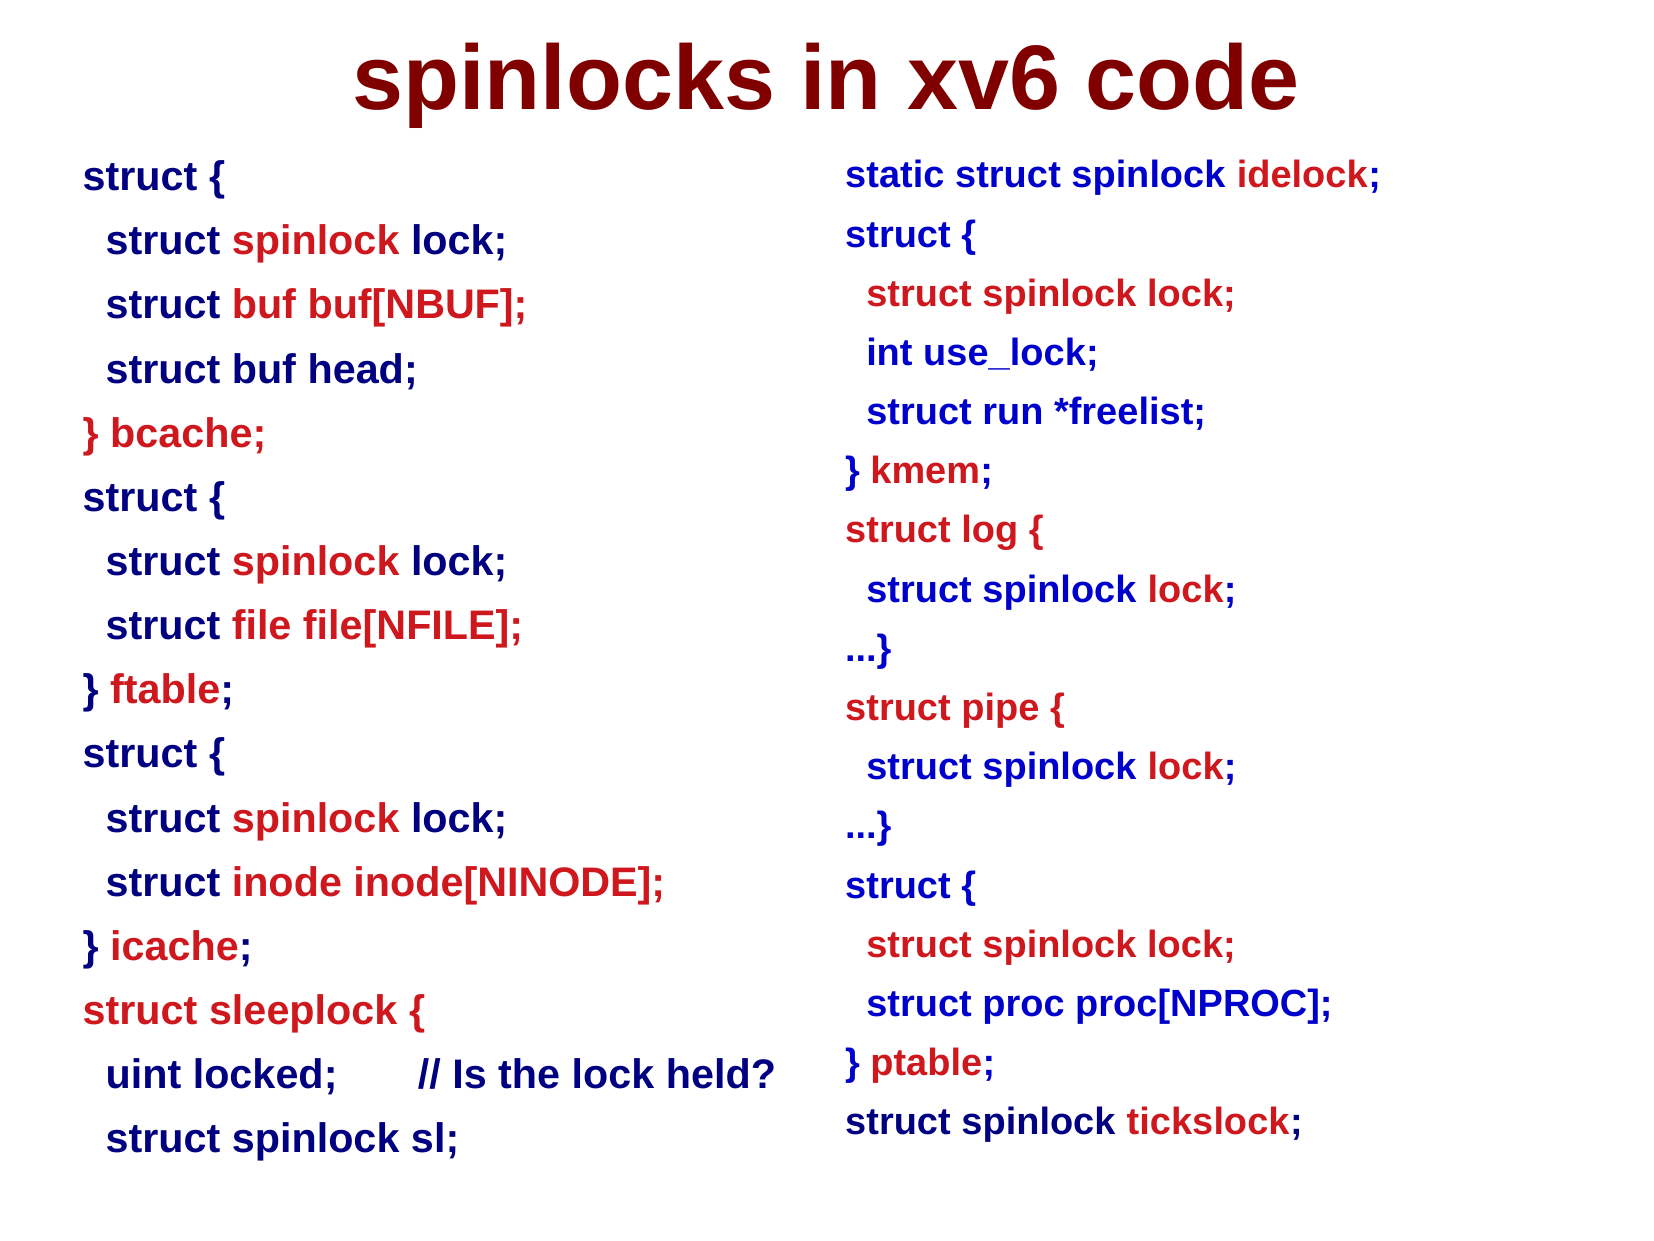

# spinlocks in xv6 code
struct {
 struct spinlock lock;
 struct buf buf[NBUF];
 struct buf head;
} bcache;
struct {
 struct spinlock lock;
 struct file file[NFILE];
} ftable;
struct {
 struct spinlock lock;
 struct inode inode[NINODE];
} icache;
struct sleeplock {
 uint locked; // Is the lock held?
 struct spinlock sl;
static struct spinlock idelock;
struct {
 struct spinlock lock;
 int use_lock;
 struct run *freelist;
} kmem;
struct log {
 struct spinlock lock;
...}
struct pipe {
 struct spinlock lock;
...}
struct {
 struct spinlock lock;
 struct proc proc[NPROC];
} ptable;
struct spinlock tickslock;